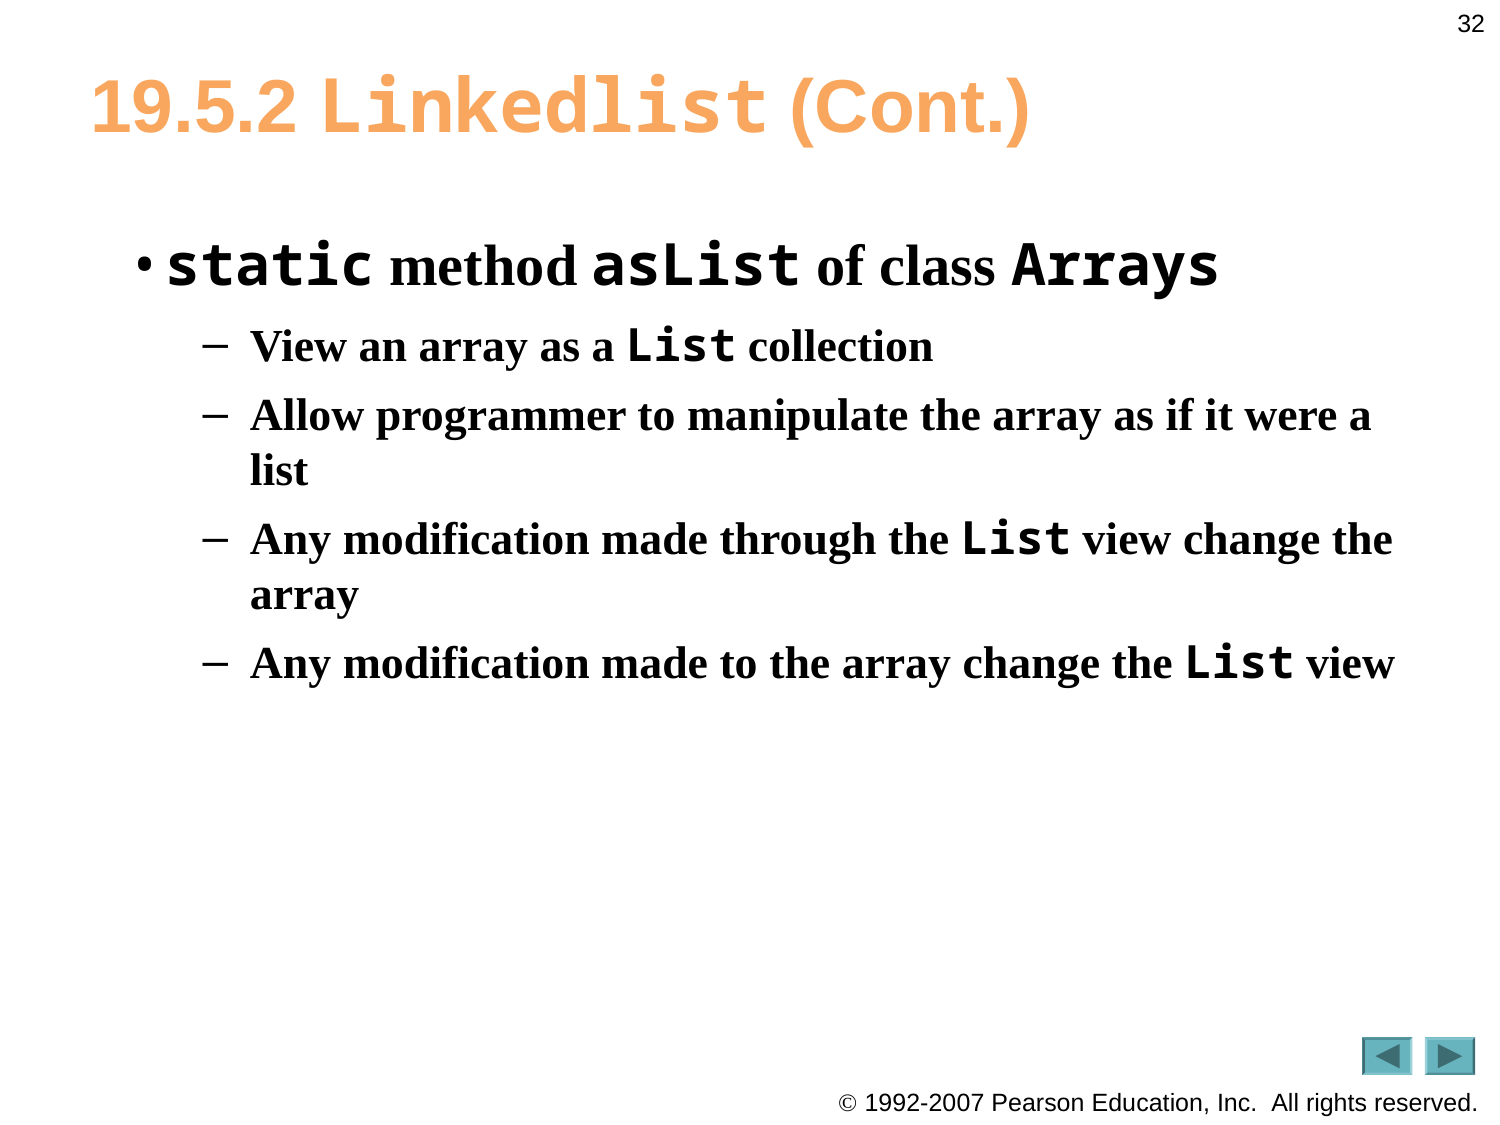

# 19.5.2 Linkedlist (Cont.)
static method asList of class Arrays
View an array as a List collection
Allow programmer to manipulate the array as if it were a list
Any modification made through the List view change the array
Any modification made to the array change the List view